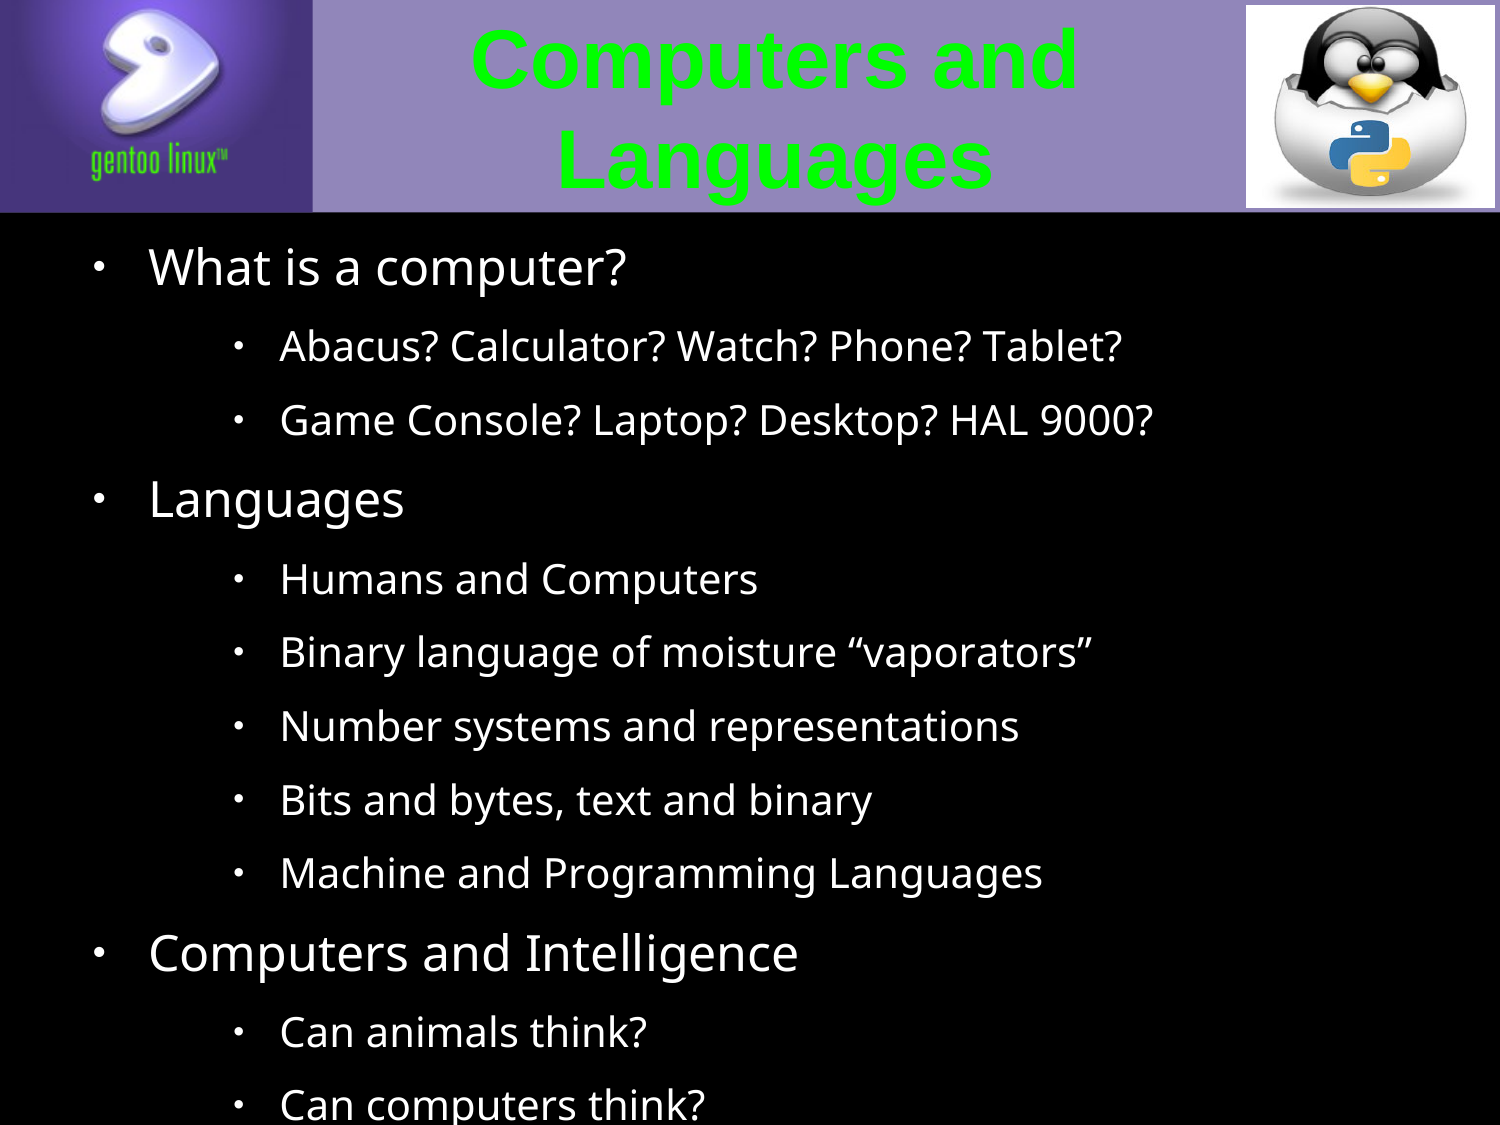

# Computers and Languages
What is a computer?
Abacus? Calculator? Watch? Phone? Tablet?
Game Console? Laptop? Desktop? HAL 9000?
Languages
Humans and Computers
Binary language of moisture “vaporators”
Number systems and representations
Bits and bytes, text and binary
Machine and Programming Languages
Computers and Intelligence
Can animals think?
Can computers think?